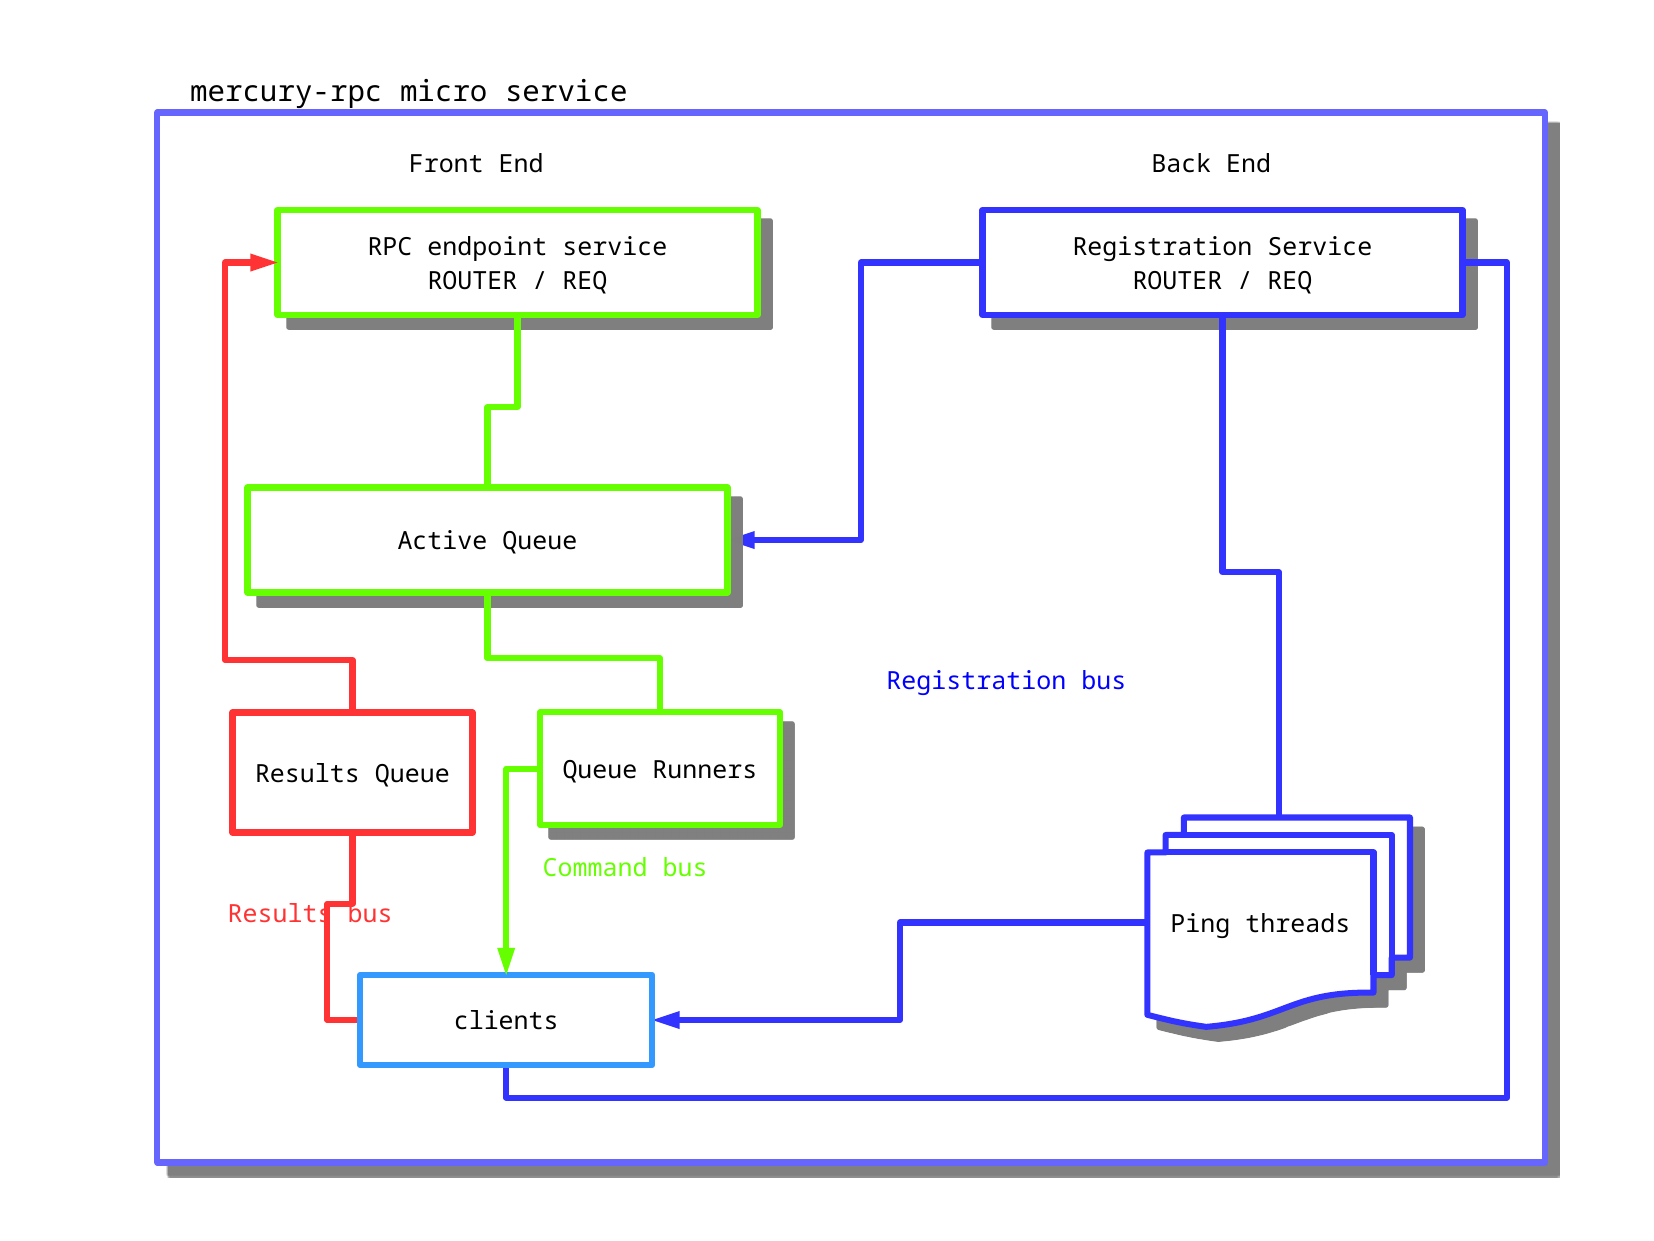

mercury-rpc micro service
Front End
Back End
RPC endpoint service
ROUTER / REQ
Registration Service
ROUTER / REQ
Active Queue
Results Queue
Queue Runners
Ping threads
Command bus
Results bus
clients